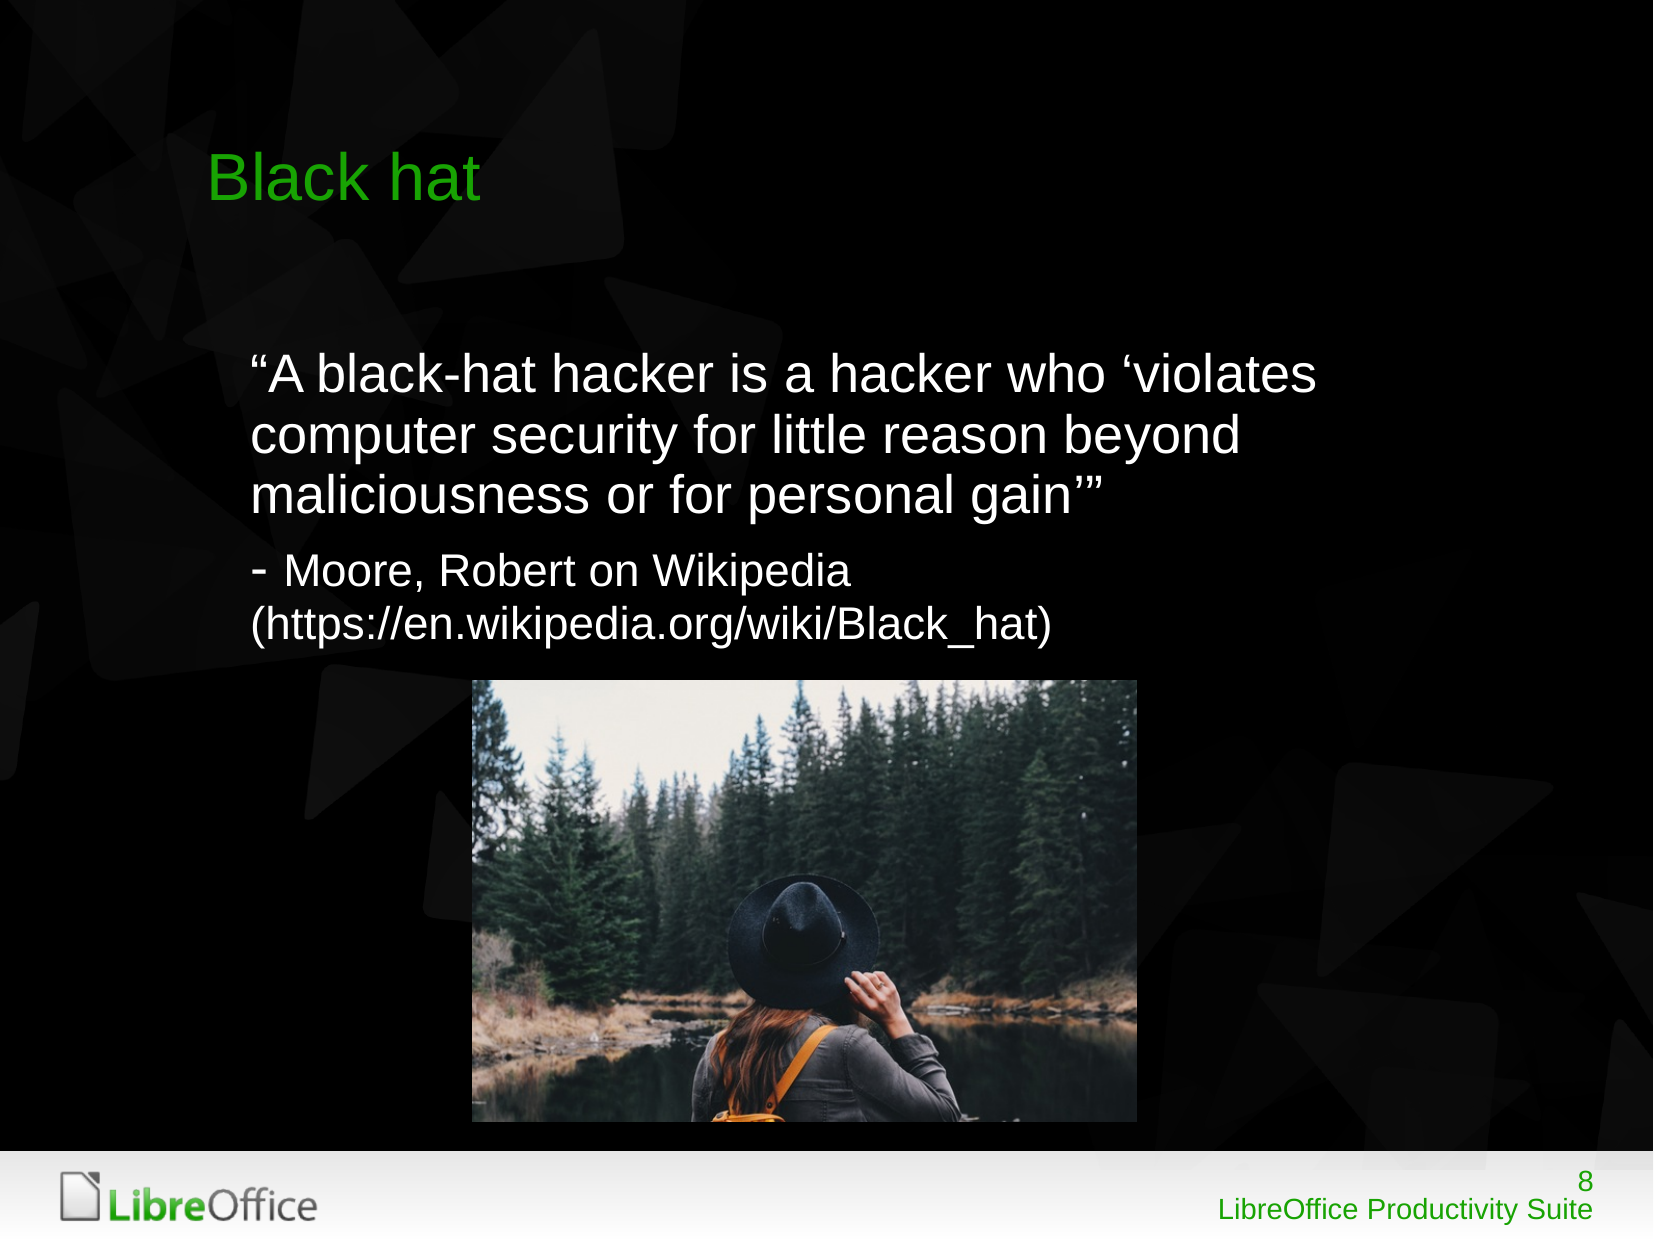

# Black hat
“A black-hat hacker is a hacker who ‘violates computer security for little reason beyond maliciousness or for personal gain’”
- Moore, Robert on Wikipedia (https://en.wikipedia.org/wiki/Black_hat)
8
LibreOffice Productivity Suite